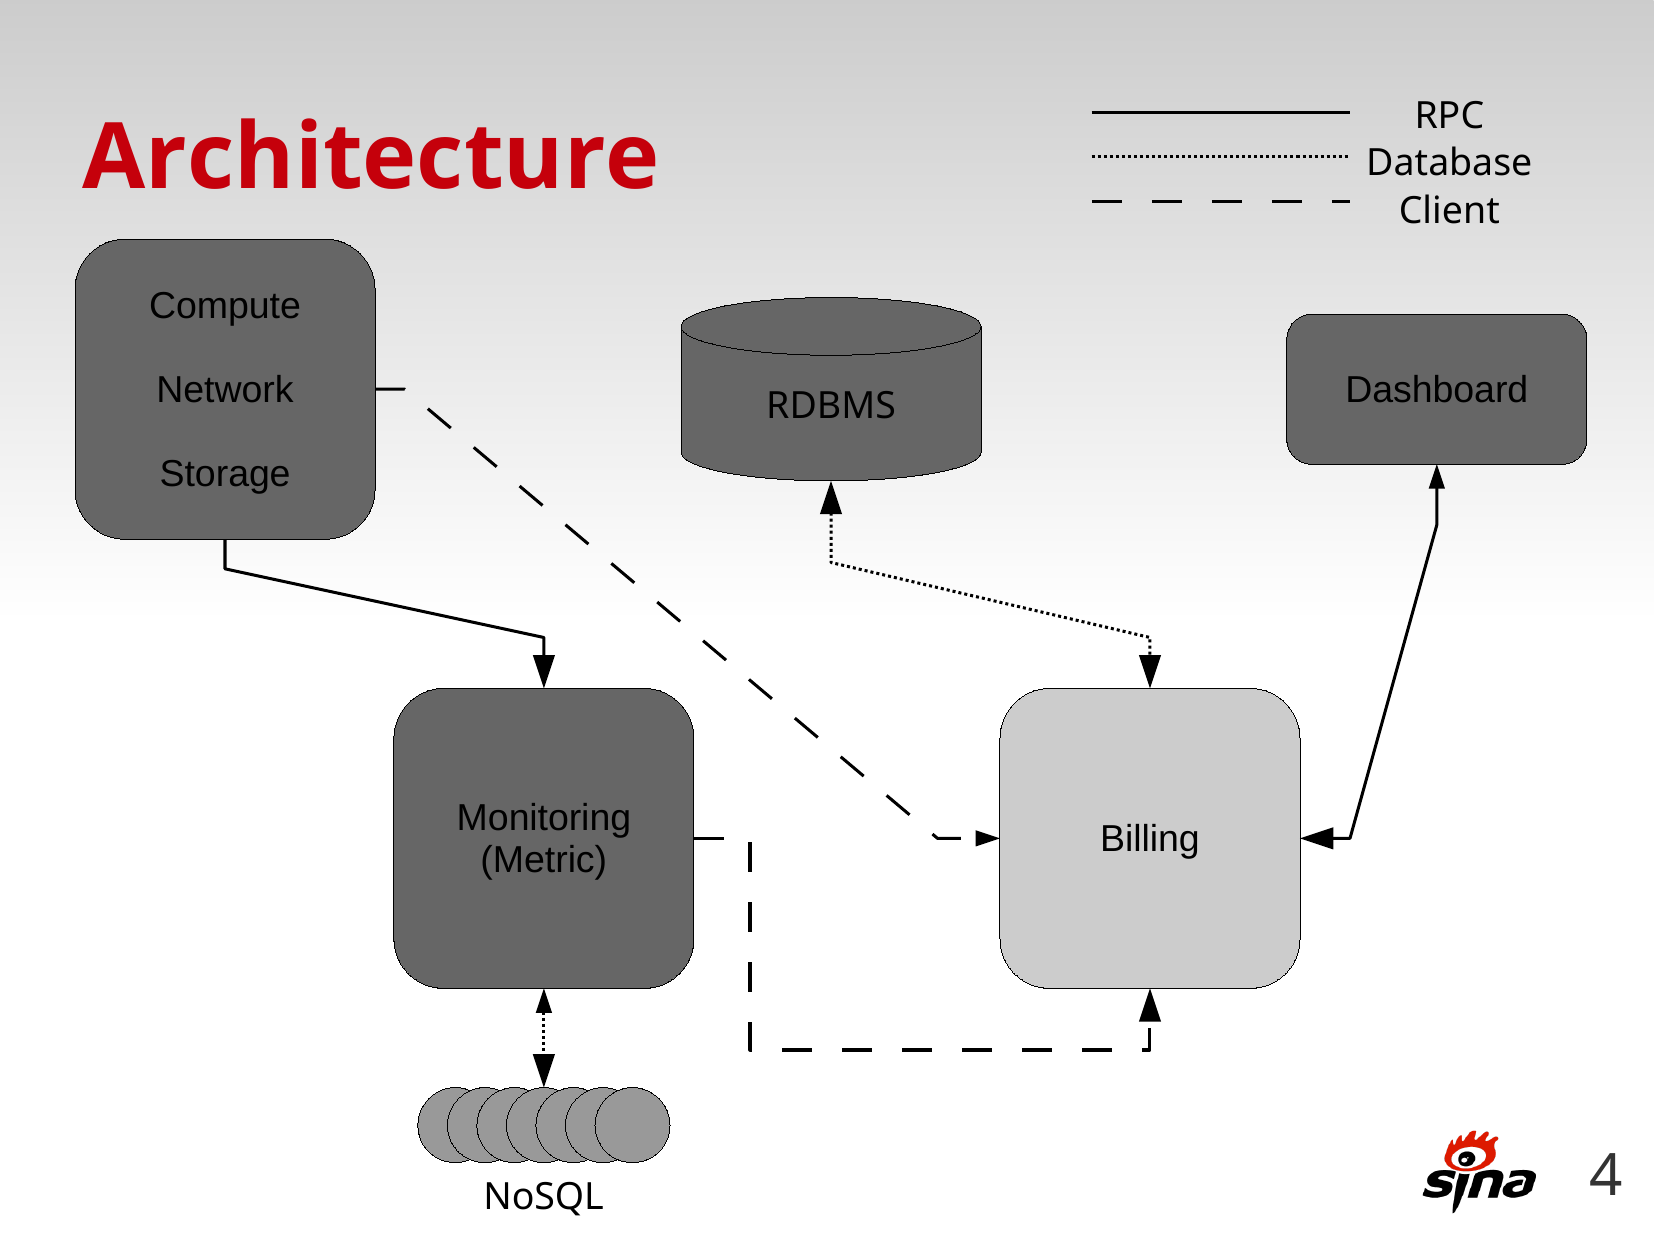

# Architecture
RPC
Database
Client
Compute
Network
Storage
RDBMS
Dashboard
Monitoring
(Metric)
Billing
4
NoSQL